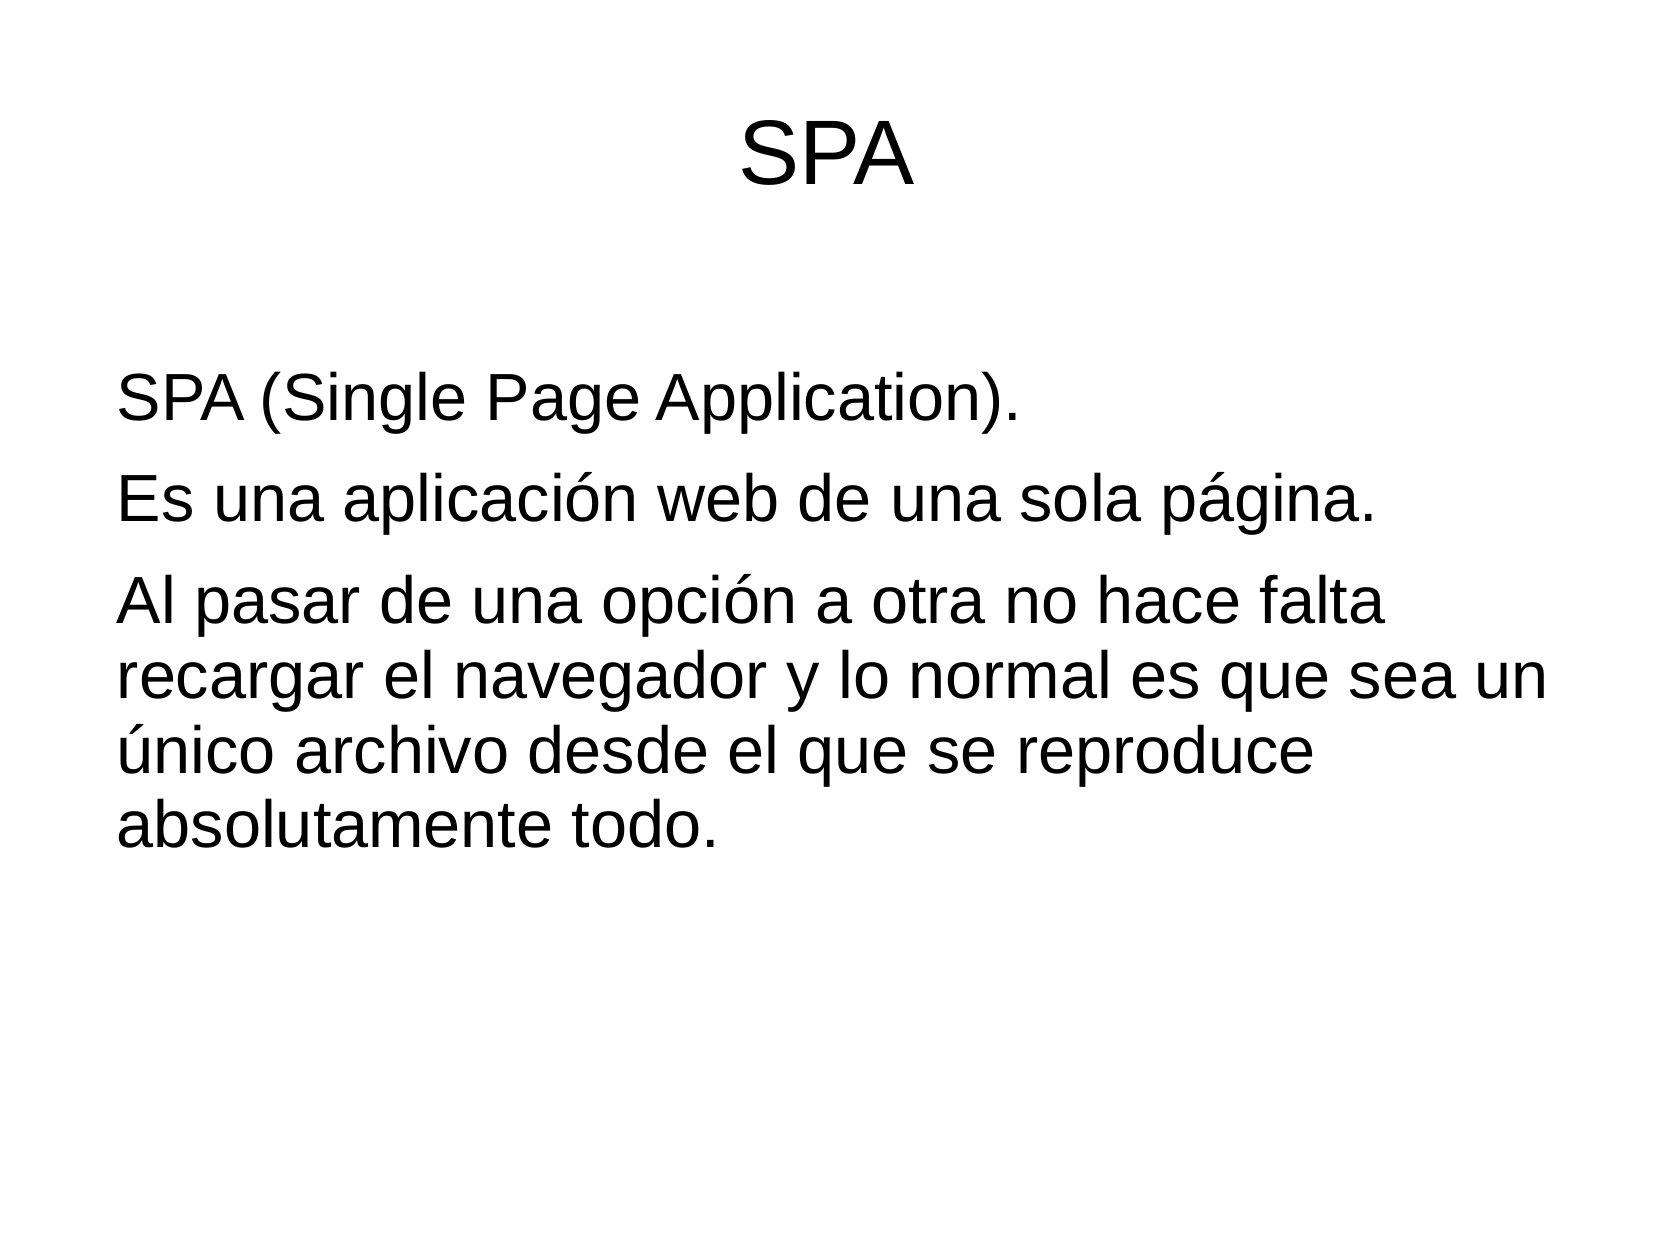

# SPA
SPA (Single Page Application).
Es una aplicación web de una sola página.
Al pasar de una opción a otra no hace falta recargar el navegador y lo normal es que sea un único archivo desde el que se reproduce absolutamente todo.